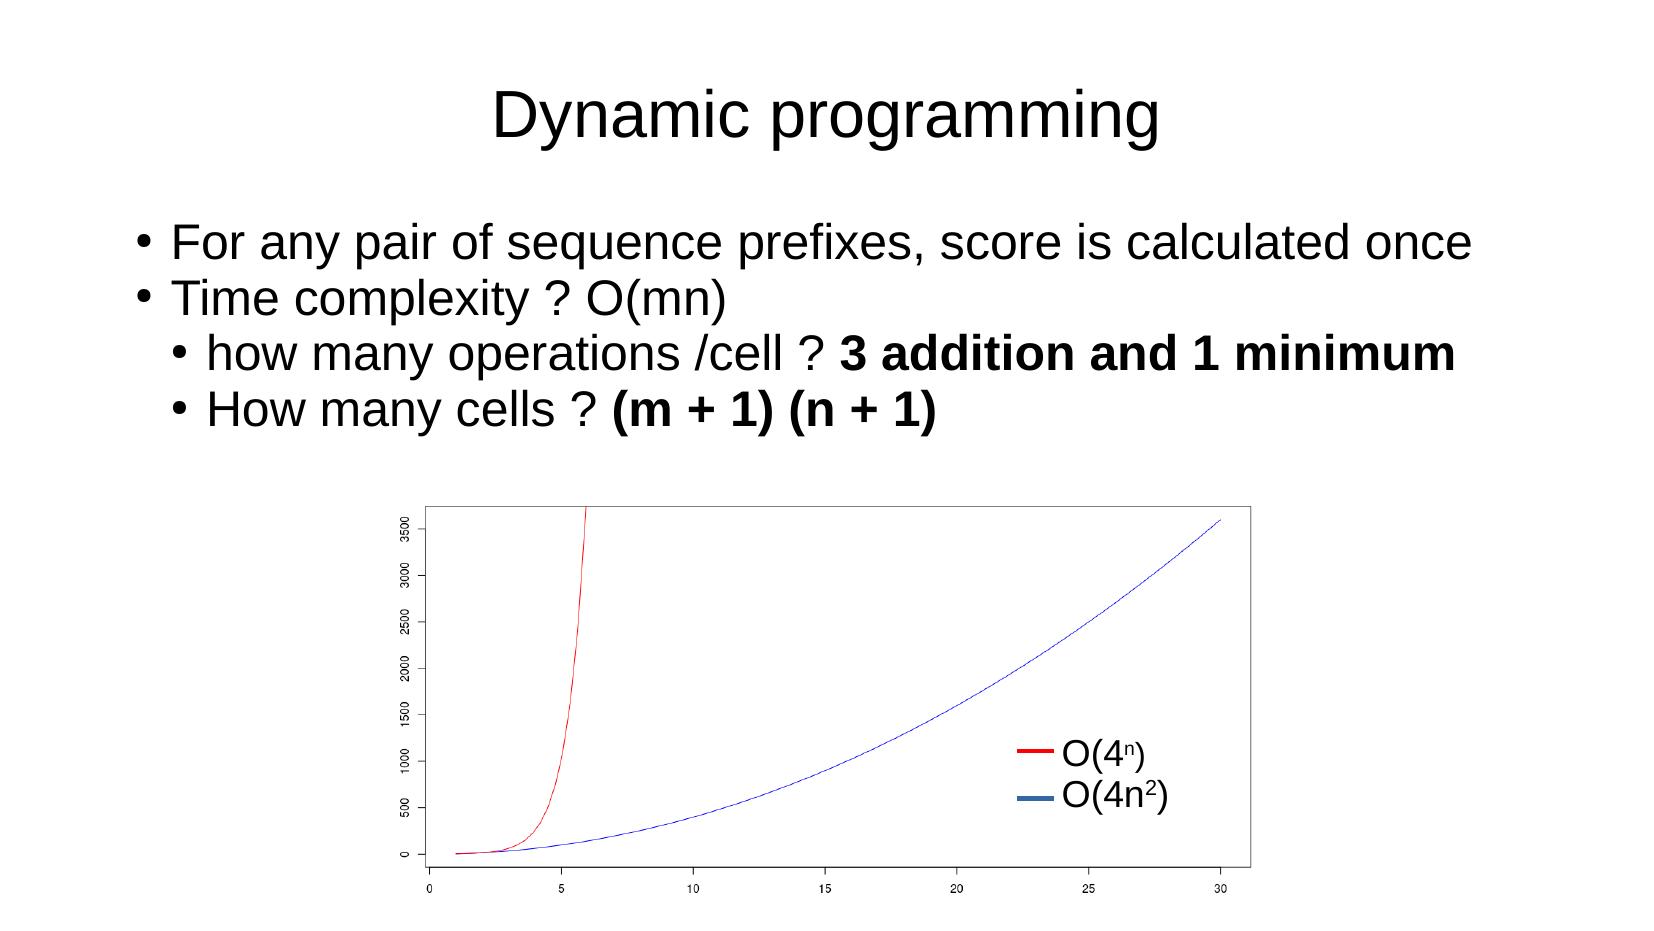

# Dynamic programming
For any pair of sequence prefixes, score is calculated once
Time complexity ? O(mn)
how many operations /cell ? 3 addition and 1 minimum
How many cells ? (m + 1) (n + 1)
O(4n)
O(4n2)